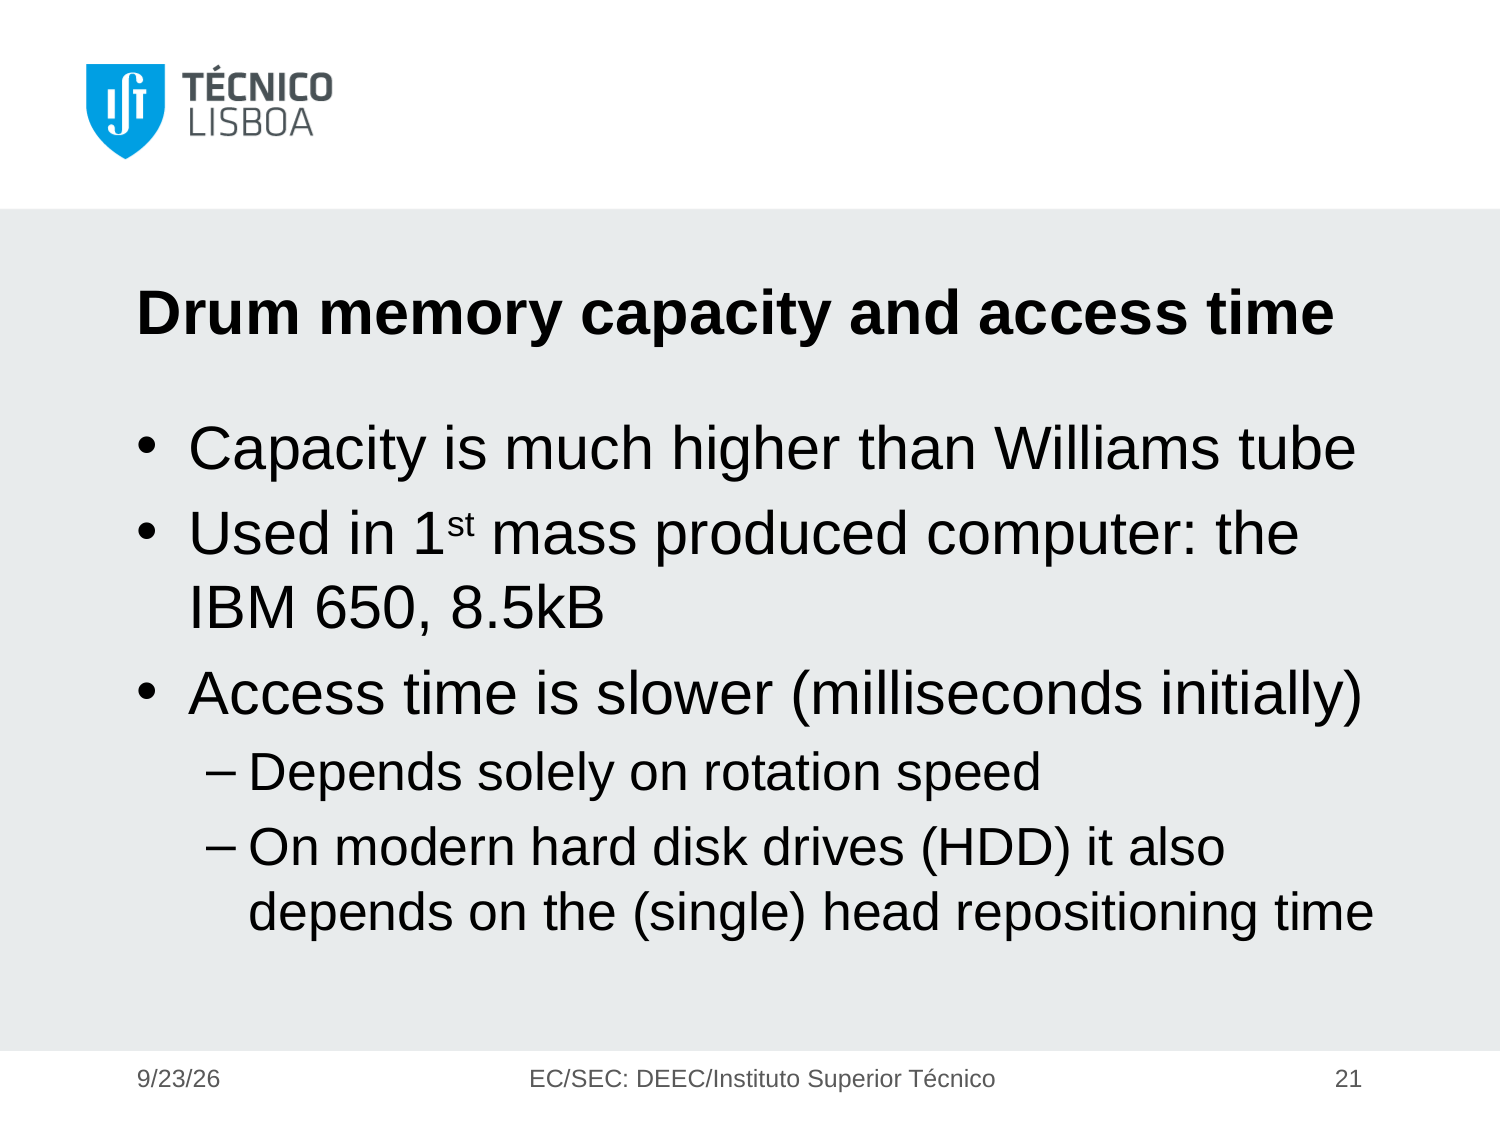

# Drum memory capacity and access time
Capacity is much higher than Williams tube
Used in 1st mass produced computer: the IBM 650, 8.5kB
Access time is slower (milliseconds initially)
Depends solely on rotation speed
On modern hard disk drives (HDD) it also depends on the (single) head repositioning time
EC/SEC: DEEC/Instituto Superior Técnico